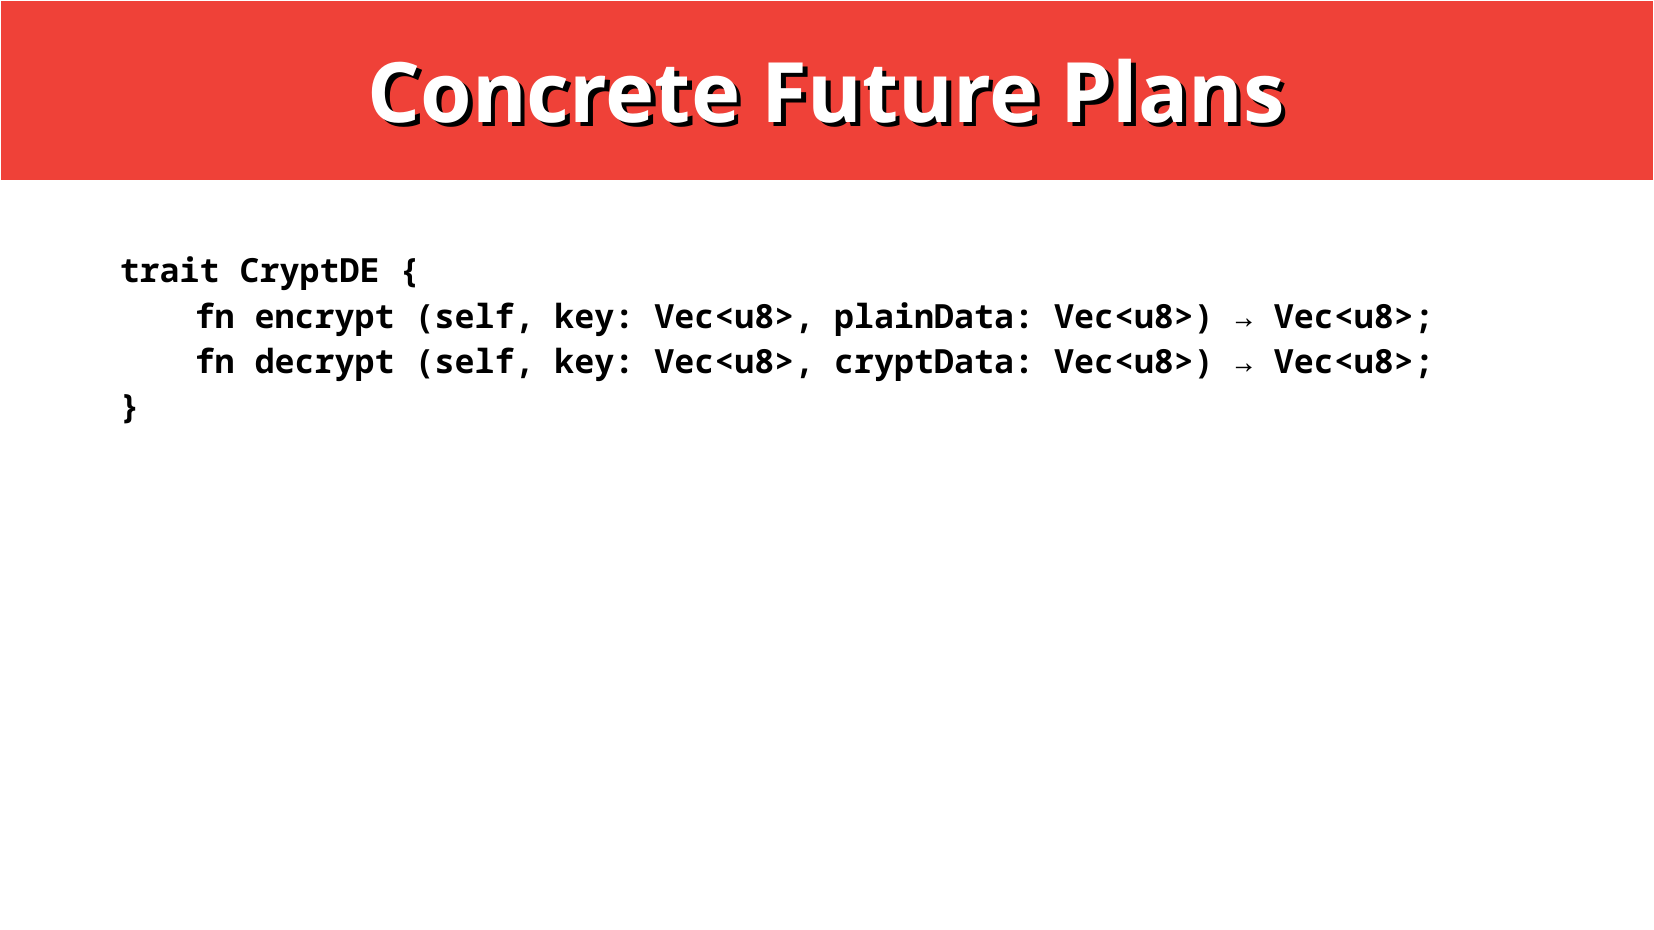

Concrete Future Plans
#
trait CryptDE {
	fn encrypt (self, key: Vec<u8>, plainData: Vec<u8>) → Vec<u8>;
	fn decrypt (self, key: Vec<u8>, cryptData: Vec<u8>) → Vec<u8>;
}